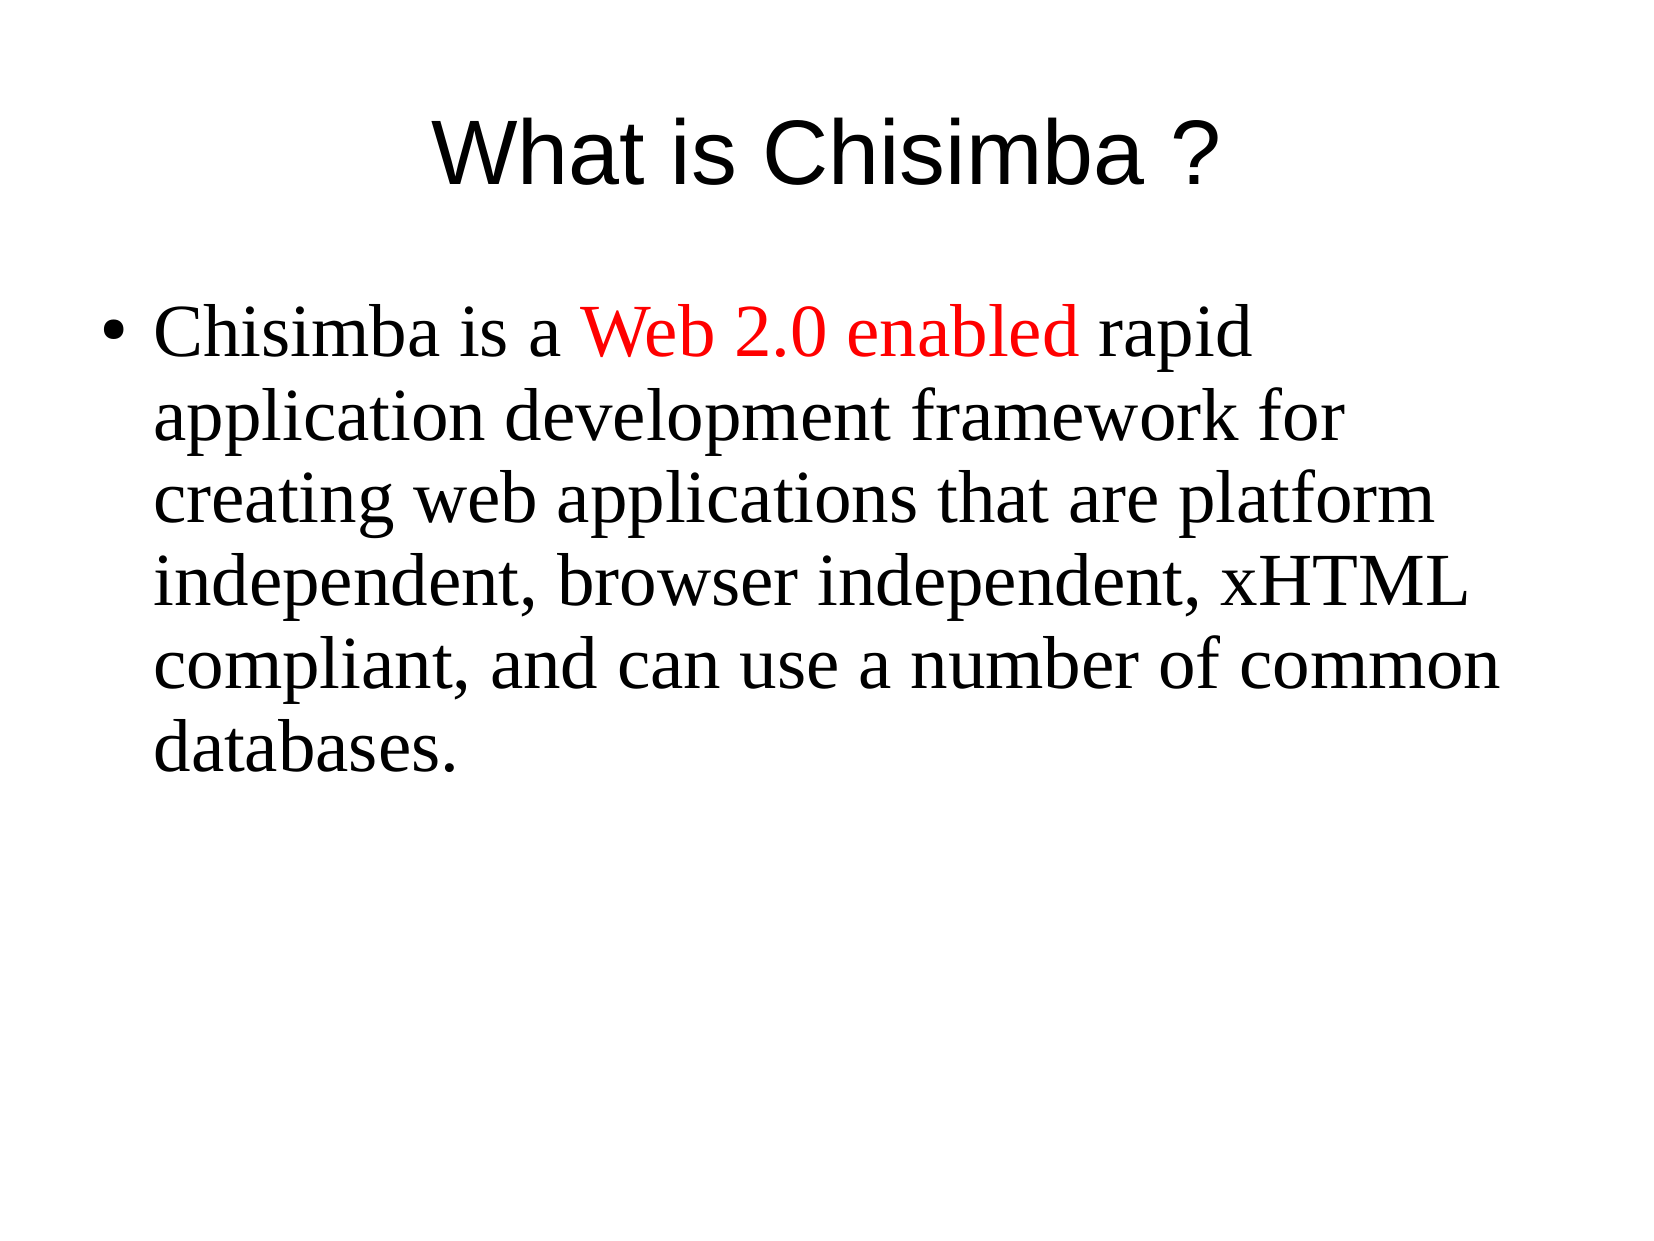

# What is Chisimba ?
Chisimba is a Web 2.0 enabled rapid application development framework for creating web applications that are platform independent, browser independent, xHTML compliant, and can use a number of common databases.